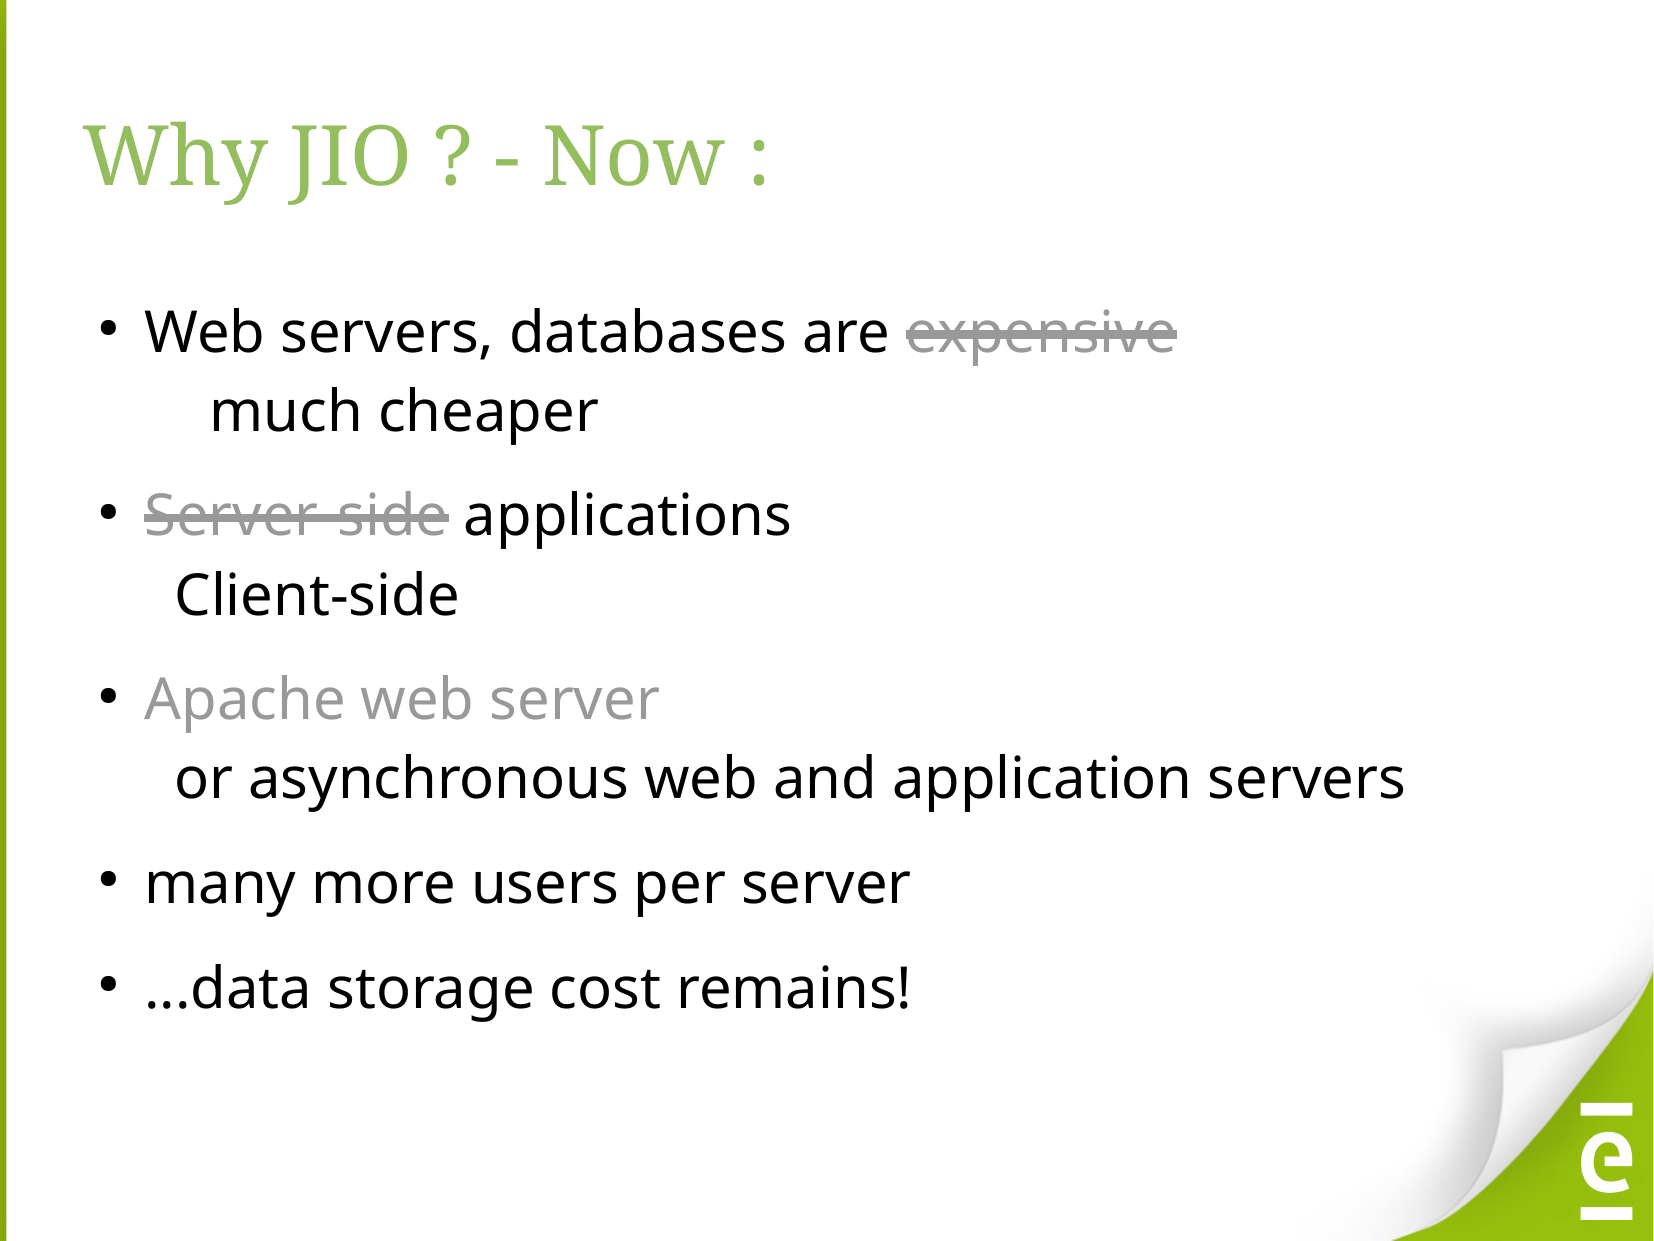

# Why JIO ? - Now :
Web servers, databases are expensive
												much cheaper
Server-side applications
 Client-side
Apache web server
 or asynchronous web and application servers
many more users per server
...data storage cost remains!